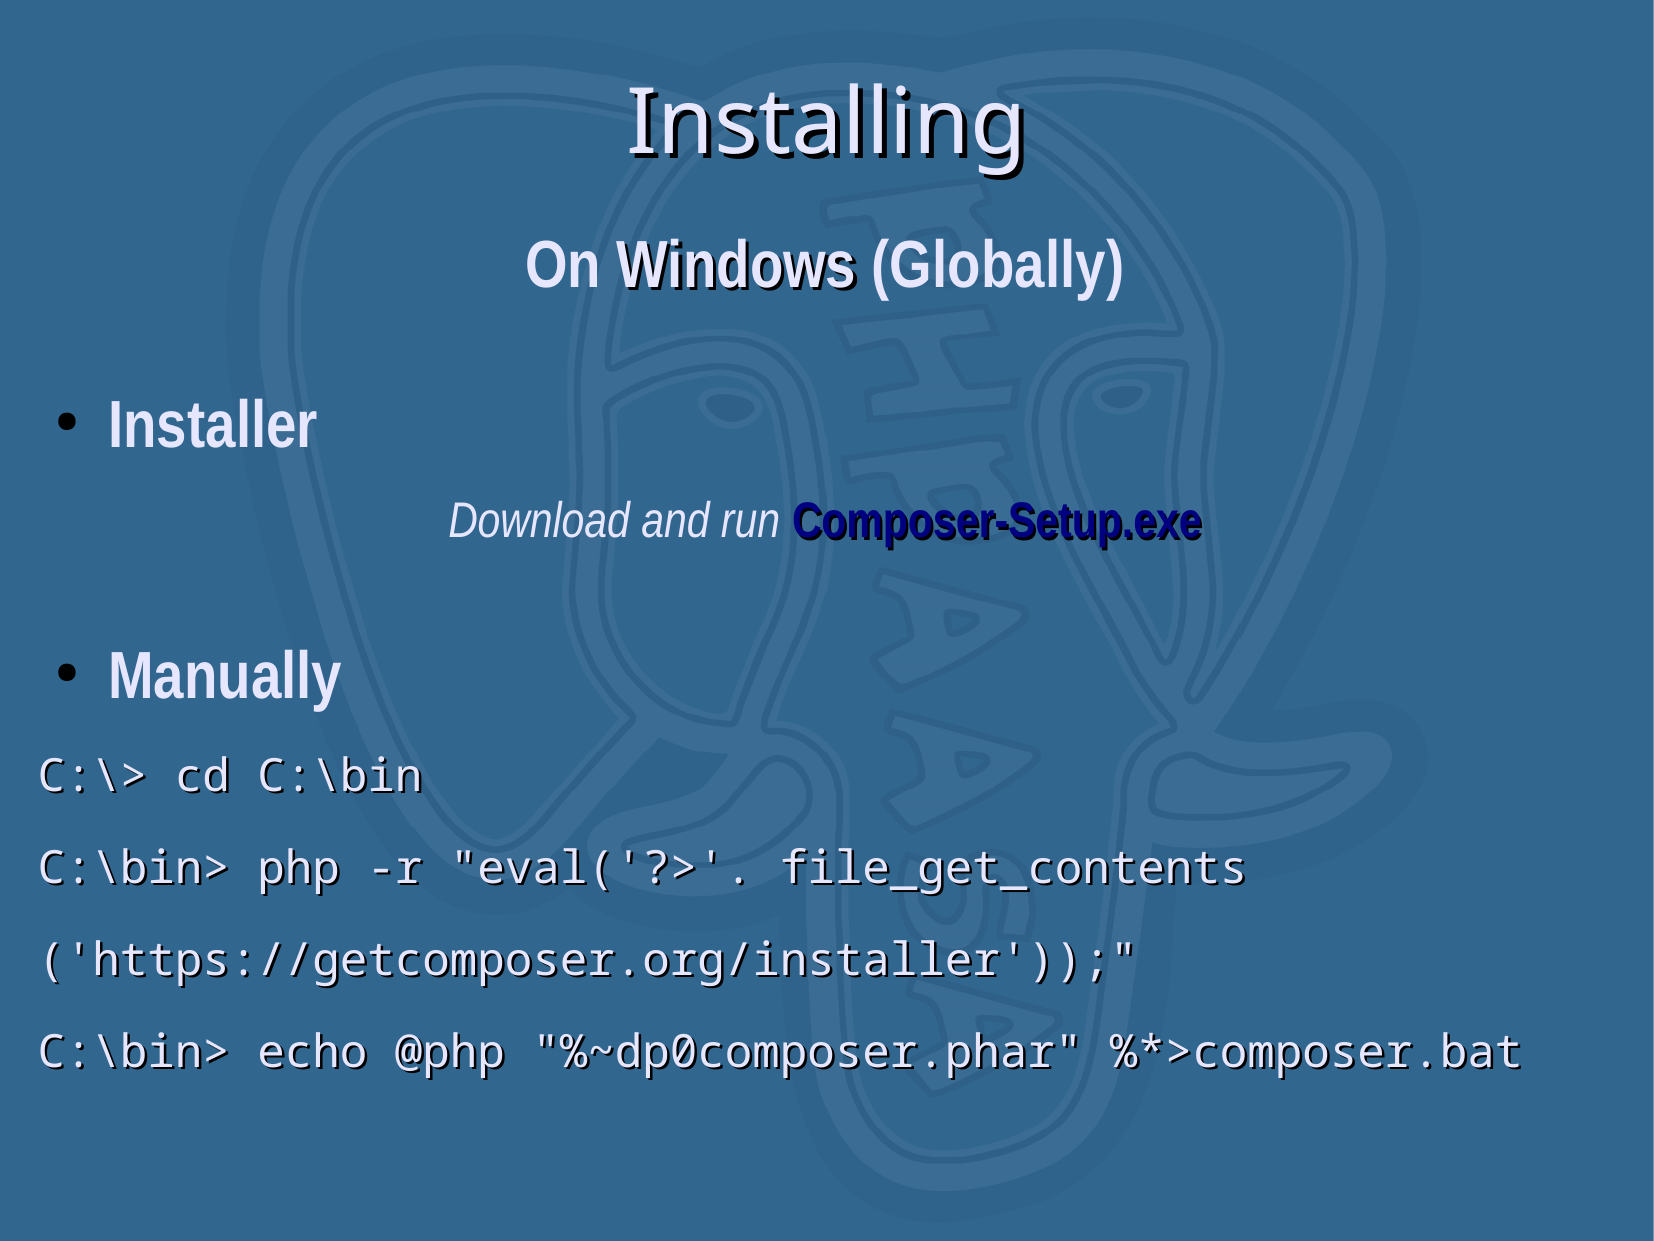

# Installing
On Windows (Globally)
Installer
Download and run Composer-Setup.exe
Manually
C:\> cd C:\bin
C:\bin> php -r "eval('?>'. file_get_contents
('https://getcomposer.org/installer'));"
C:\bin> echo @php "%~dp0composer.phar" %*>composer.bat